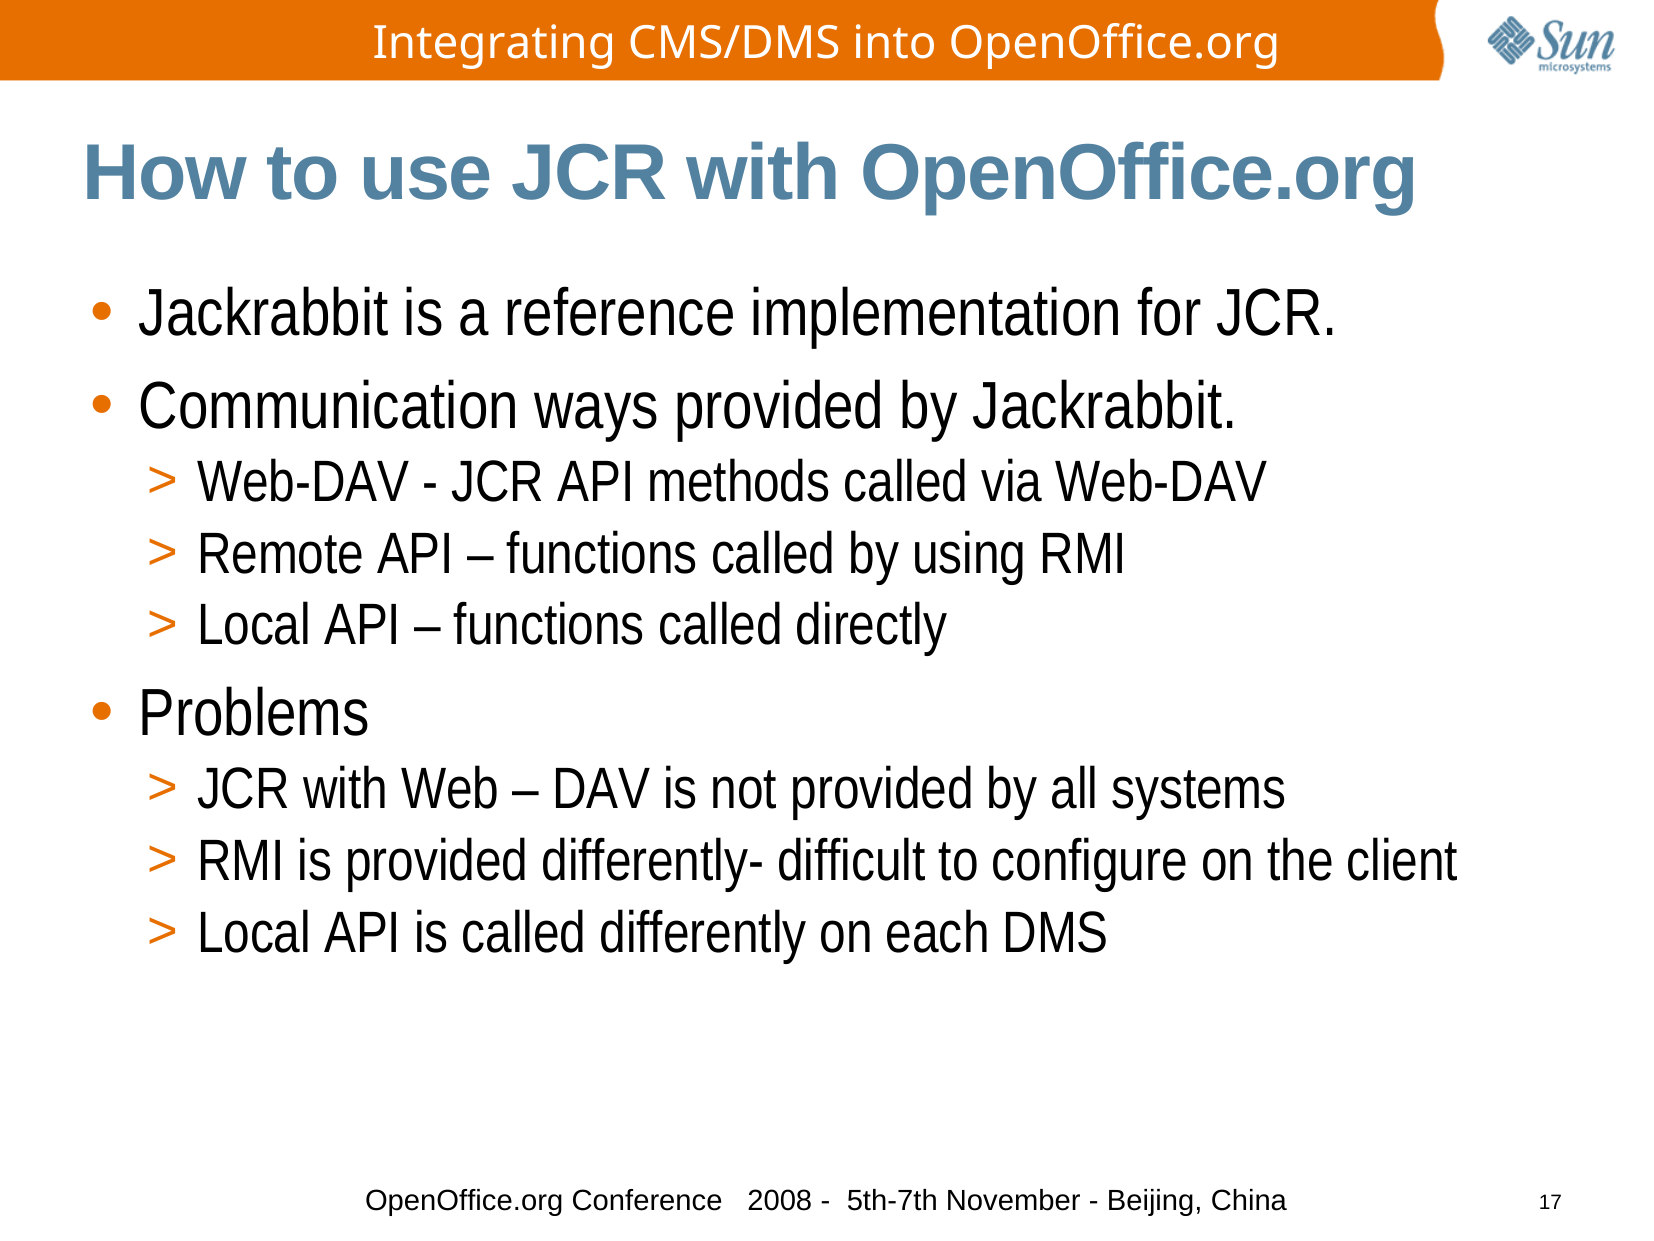

# How to use JCR with OpenOffice.org
Jackrabbit is a reference implementation for JCR.
Communication ways provided by Jackrabbit.
Web-DAV - JCR API methods called via Web-DAV
Remote API – functions called by using RMI
Local API – functions called directly
Problems
JCR with Web – DAV is not provided by all systems
RMI is provided differently- difficult to configure on the client
Local API is called differently on each DMS